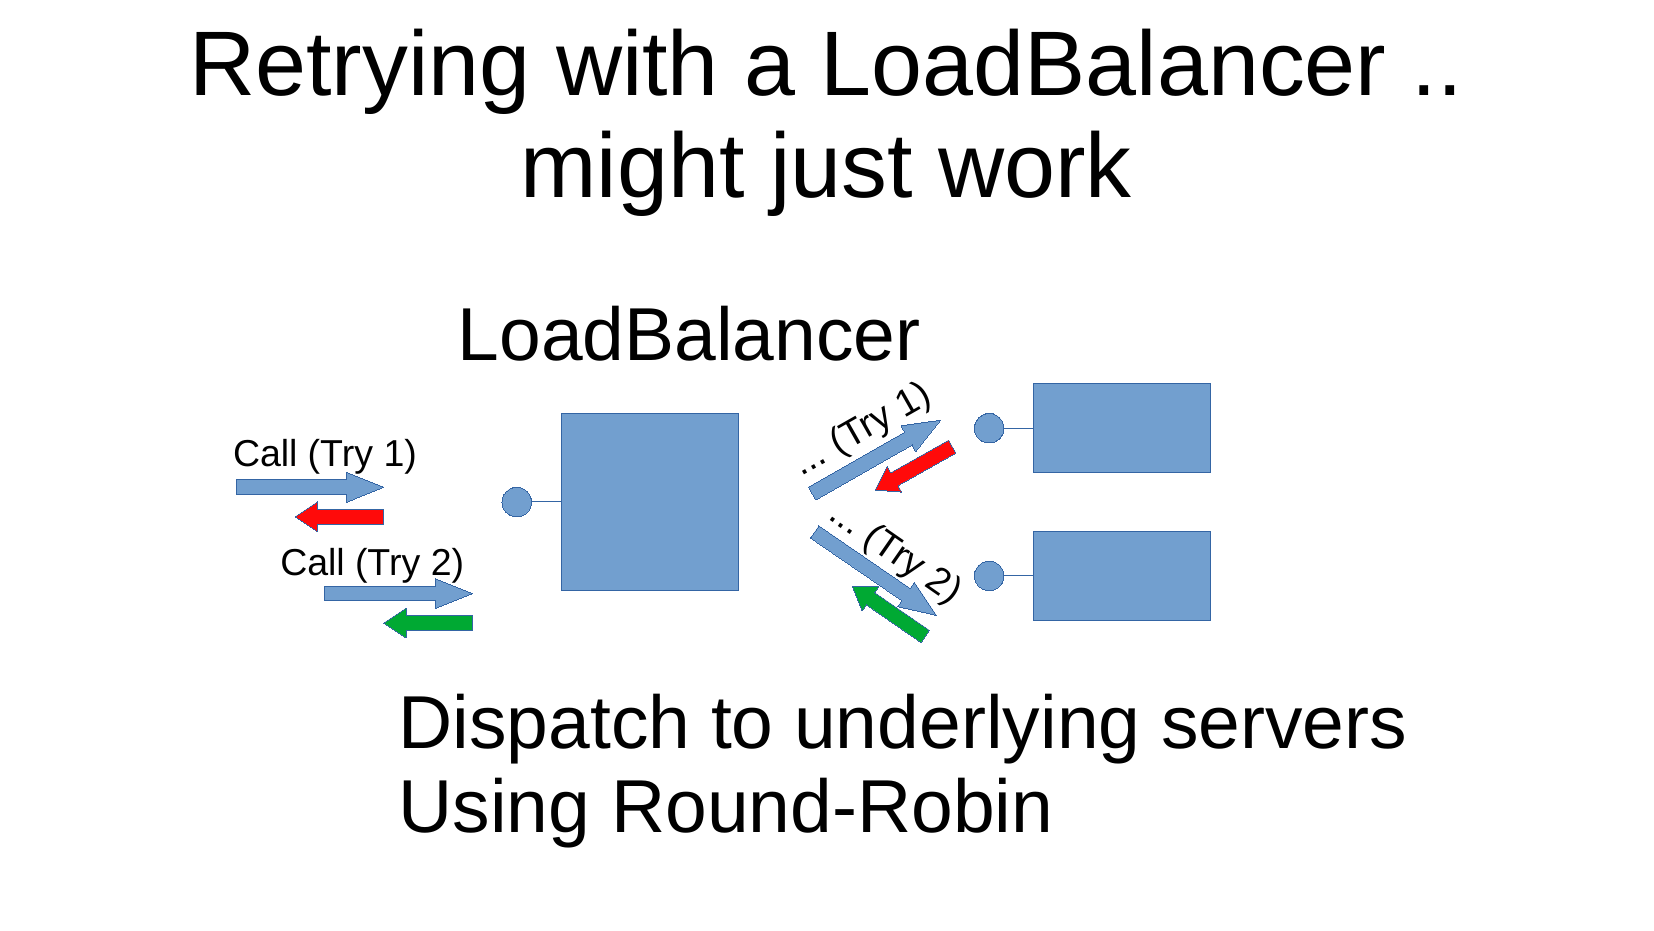

# Retrying with a LoadBalancer .. might just work
LoadBalancer
... (Try 1)
Call (Try 1)
... (Try 2)
Call (Try 2)
Dispatch to underlying servers
Using Round-Robin